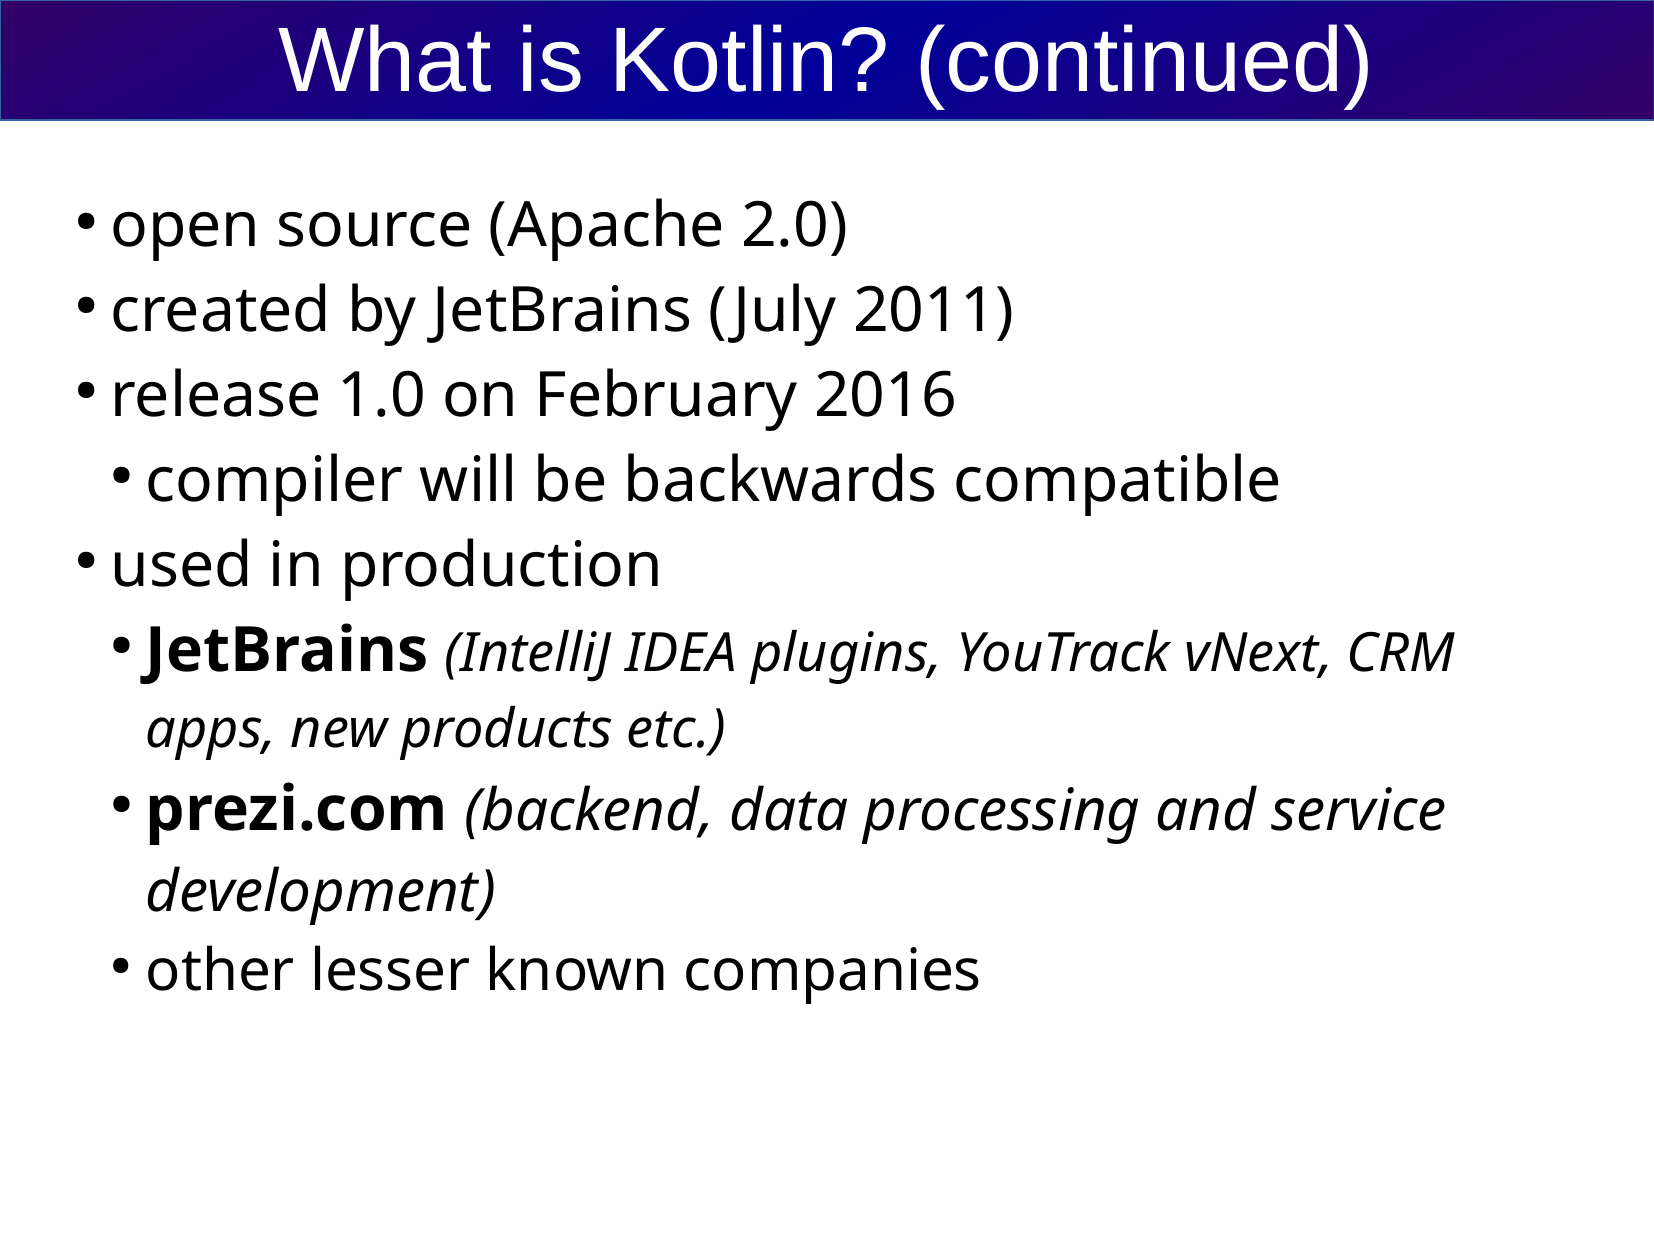

# What is Kotlin? (continued)
open source (Apache 2.0)
created by JetBrains (July 2011)
release 1.0 on February 2016
compiler will be backwards compatible
used in production
JetBrains (IntelliJ IDEA plugins, YouTrack vNext, CRM apps, new products etc.)
prezi.com (backend, data processing and service development)
other lesser known companies